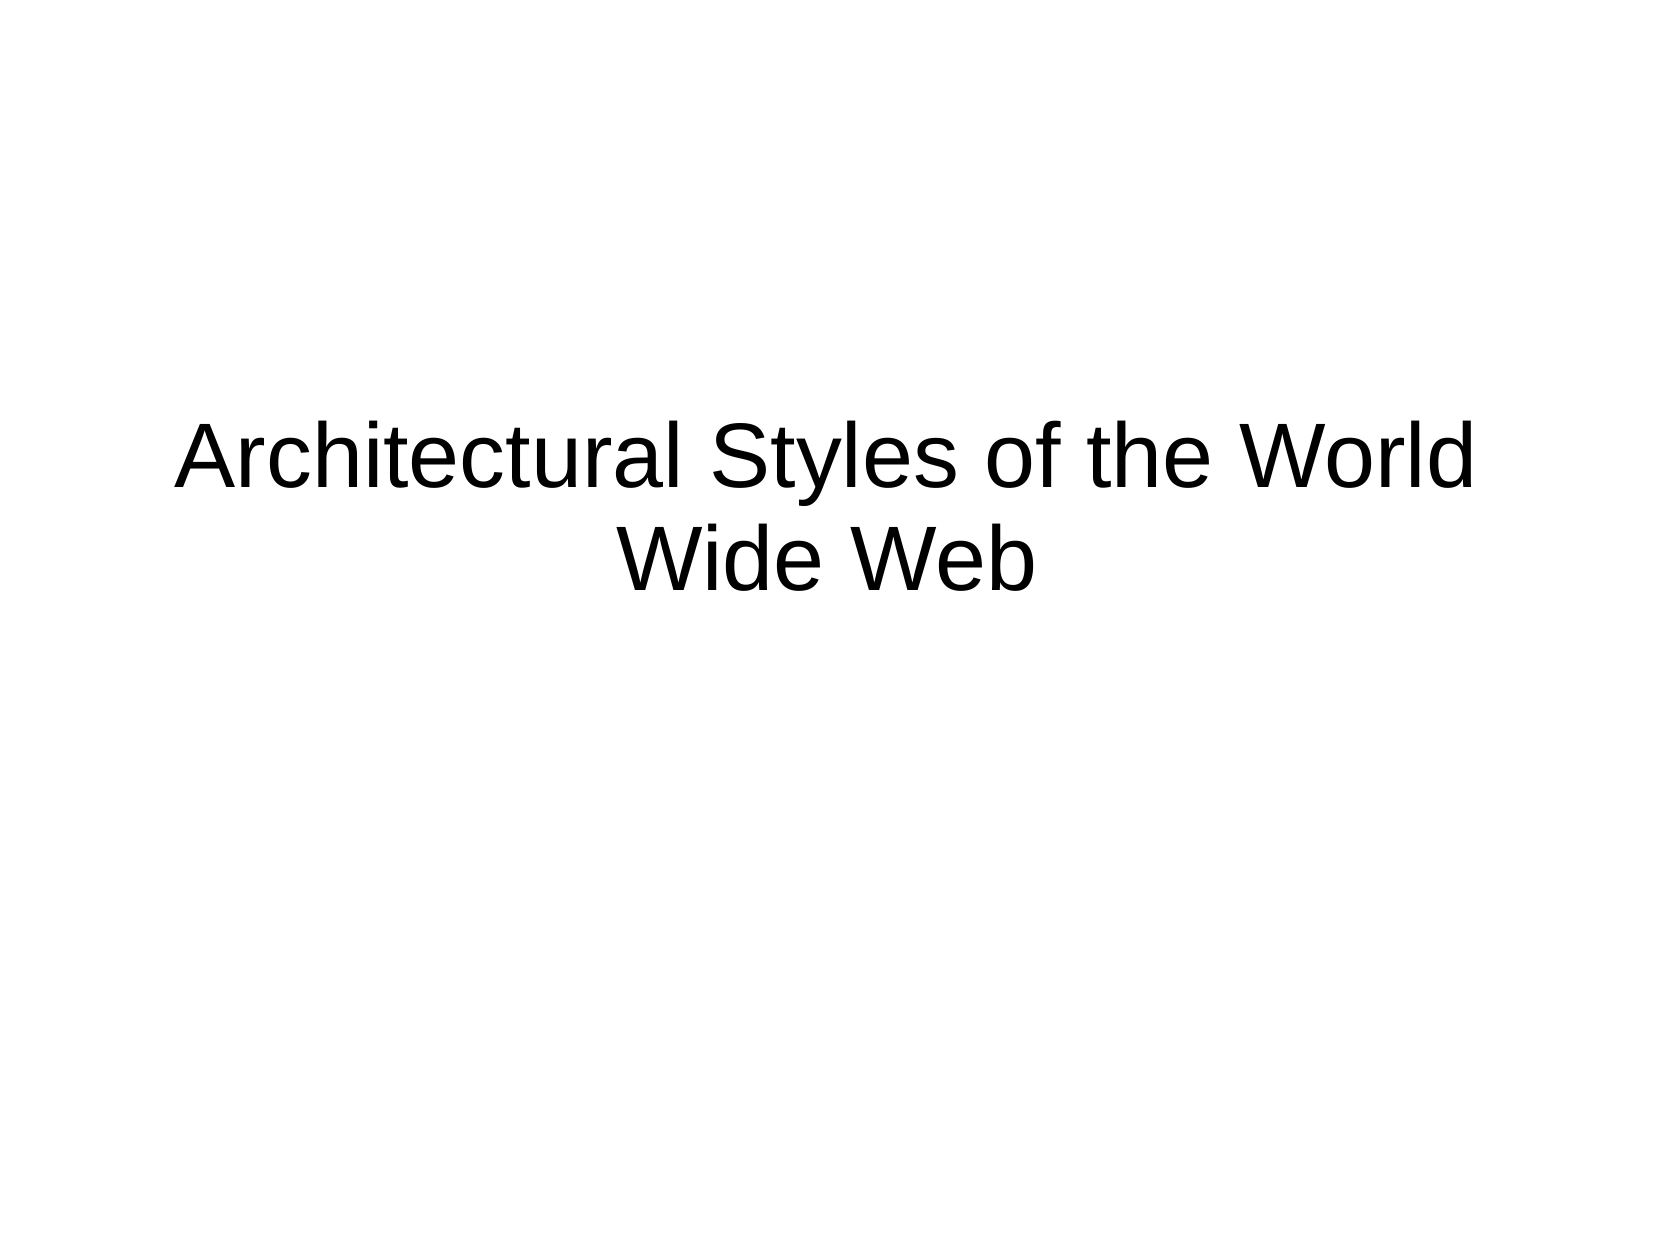

# Architectural Styles of the World Wide Web